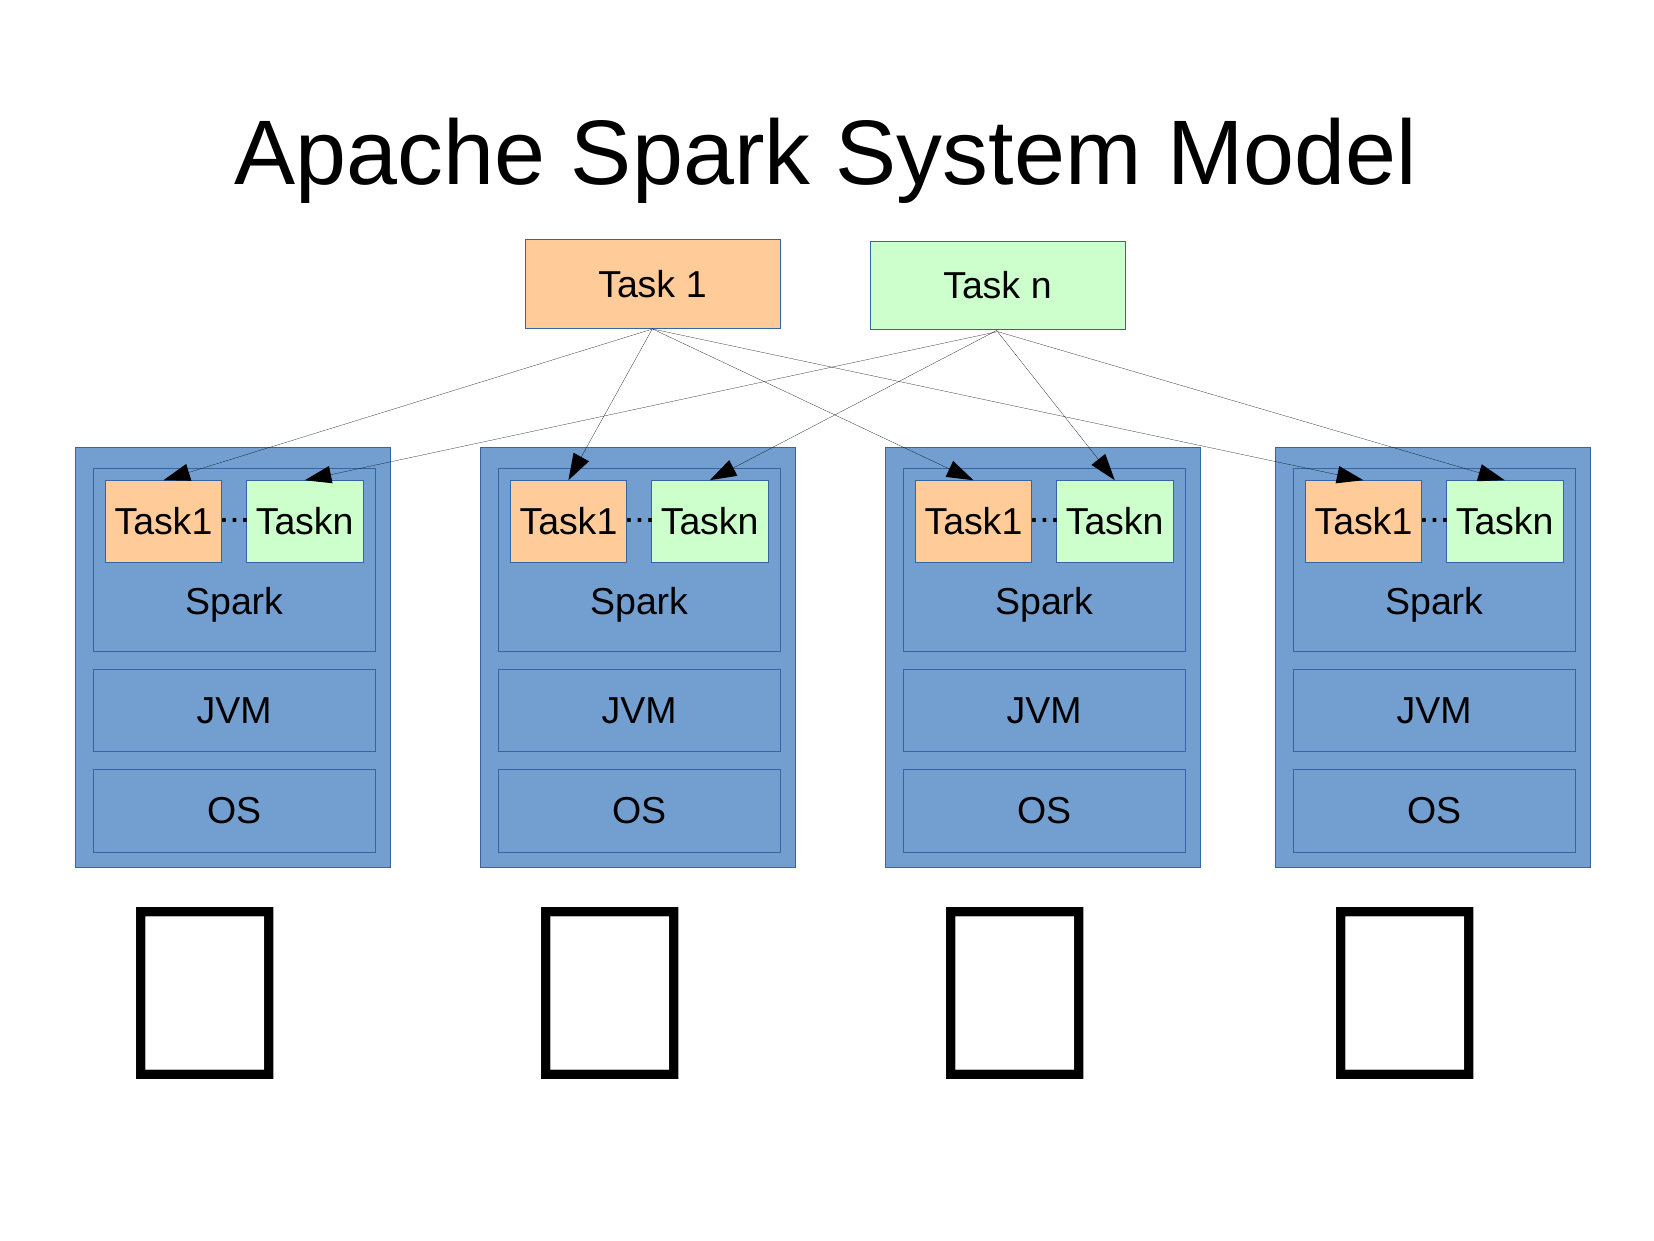

# Apache Spark System Model
Task 1
Task n
Spark
Spark
Spark
Spark
Task1
Taskn
Task1
Taskn
Task1
Taskn
Task1
Taskn
Task1
Taskn
Task1
Taskn
Task1
Taskn
Task1
Taskn
...
...
...
...
...
...
...
...
Spark
Spark
Spark
Spark
JVM
JVM
JVM
JVM
JVM
JVM
JVM
JVM
OS
OS
TEE
OS
OS
TEE
OS
OS
TEE
OS
OS
TEE



